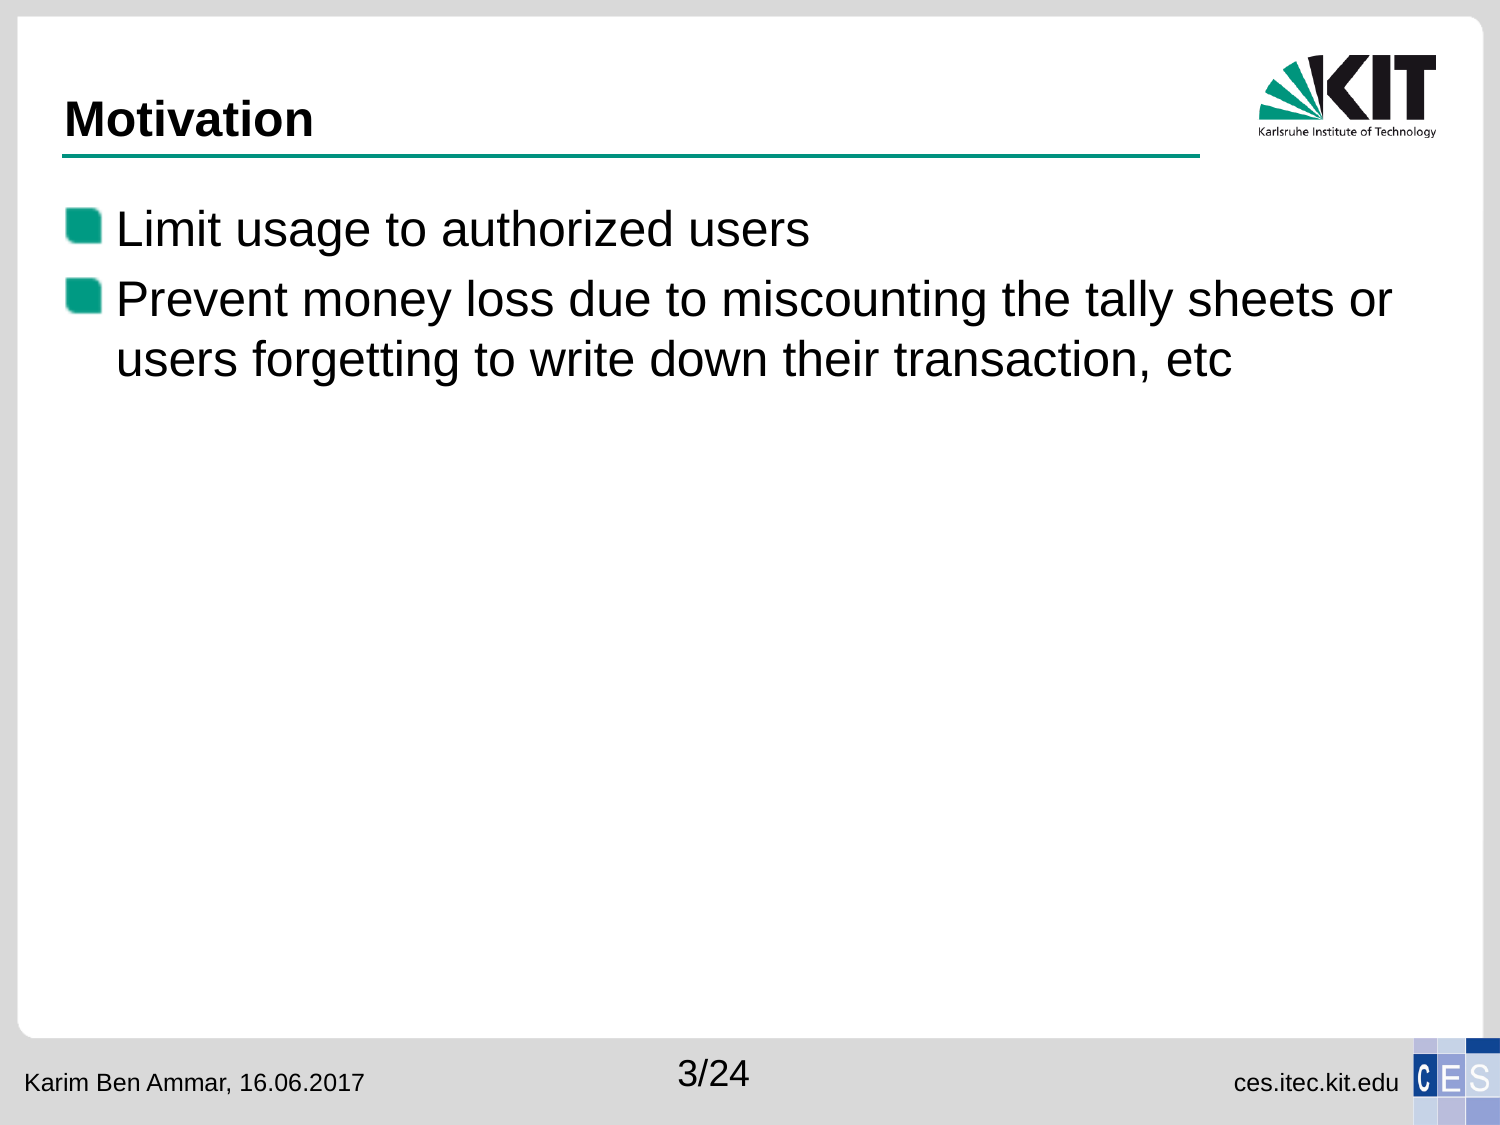

# Motivation
Limit usage to authorized users
Prevent money loss due to miscounting the tally sheets or users forgetting to write down their transaction, etc
3/24